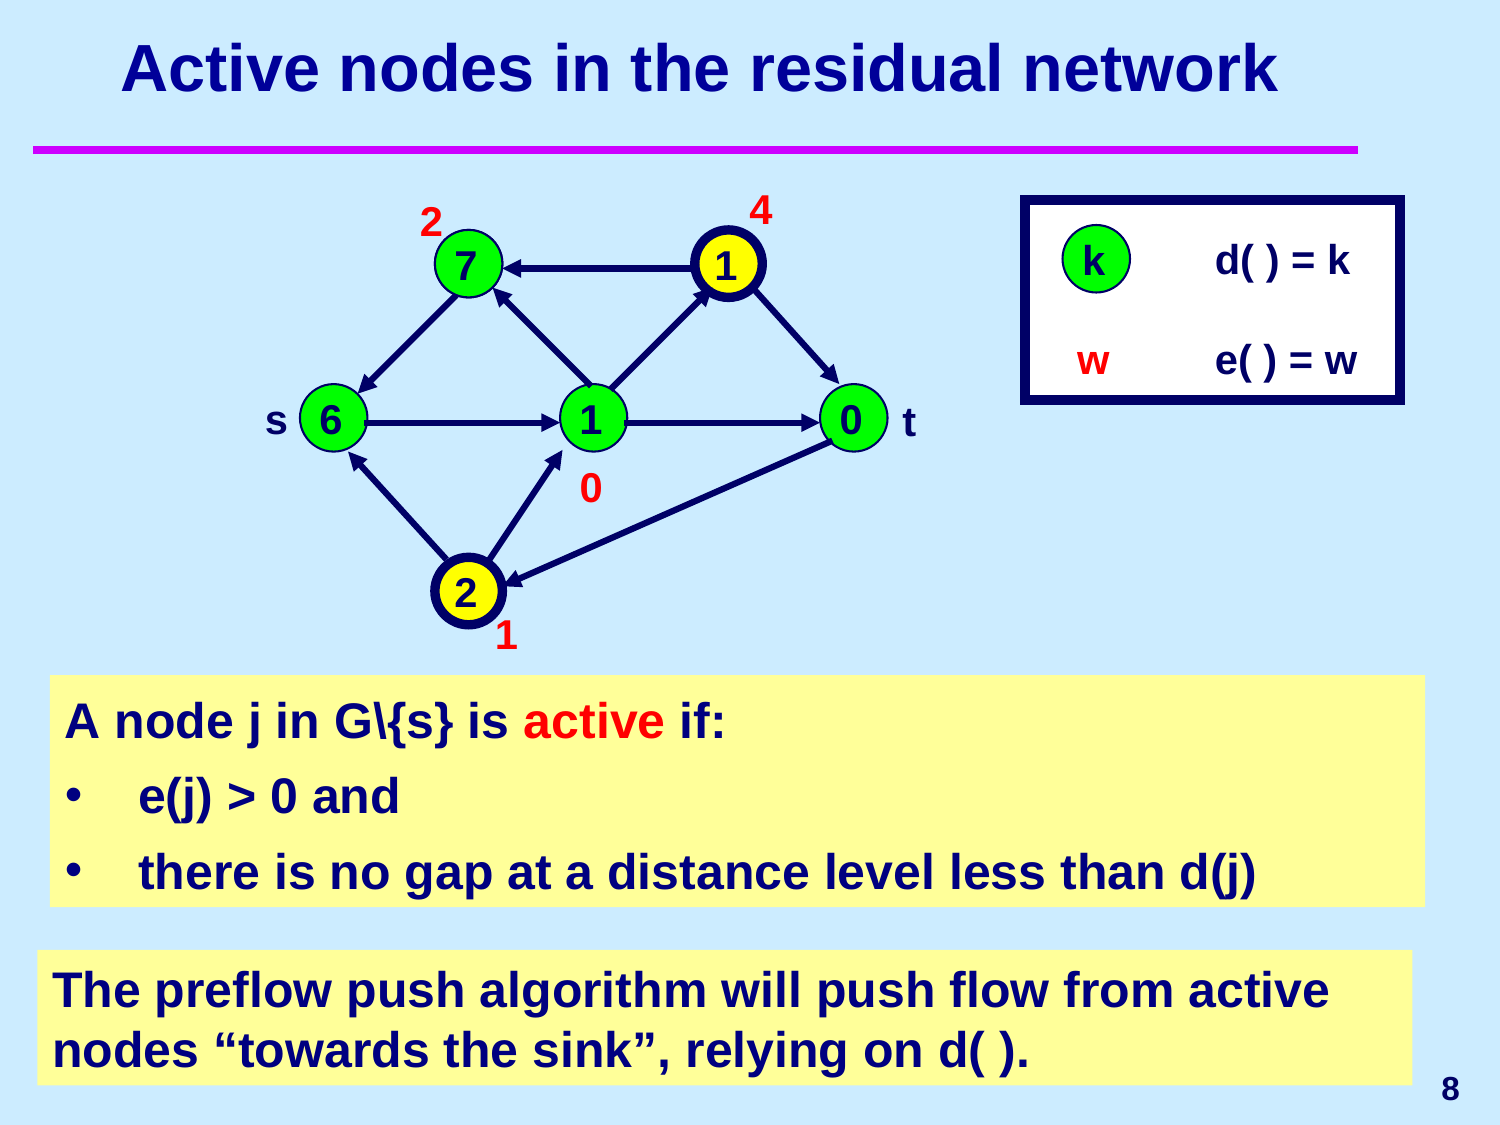

# Active nodes in the residual network
4
2
2
7
1
6
1
0
s
t
0
3
2
1
k
d( ) = k
w
e( ) = w
A node j in G\{s} is active if:
 e(j) > 0 and
 there is no gap at a distance level less than d(j)
The preflow push algorithm will push flow from active nodes “towards the sink”, relying on d( ).